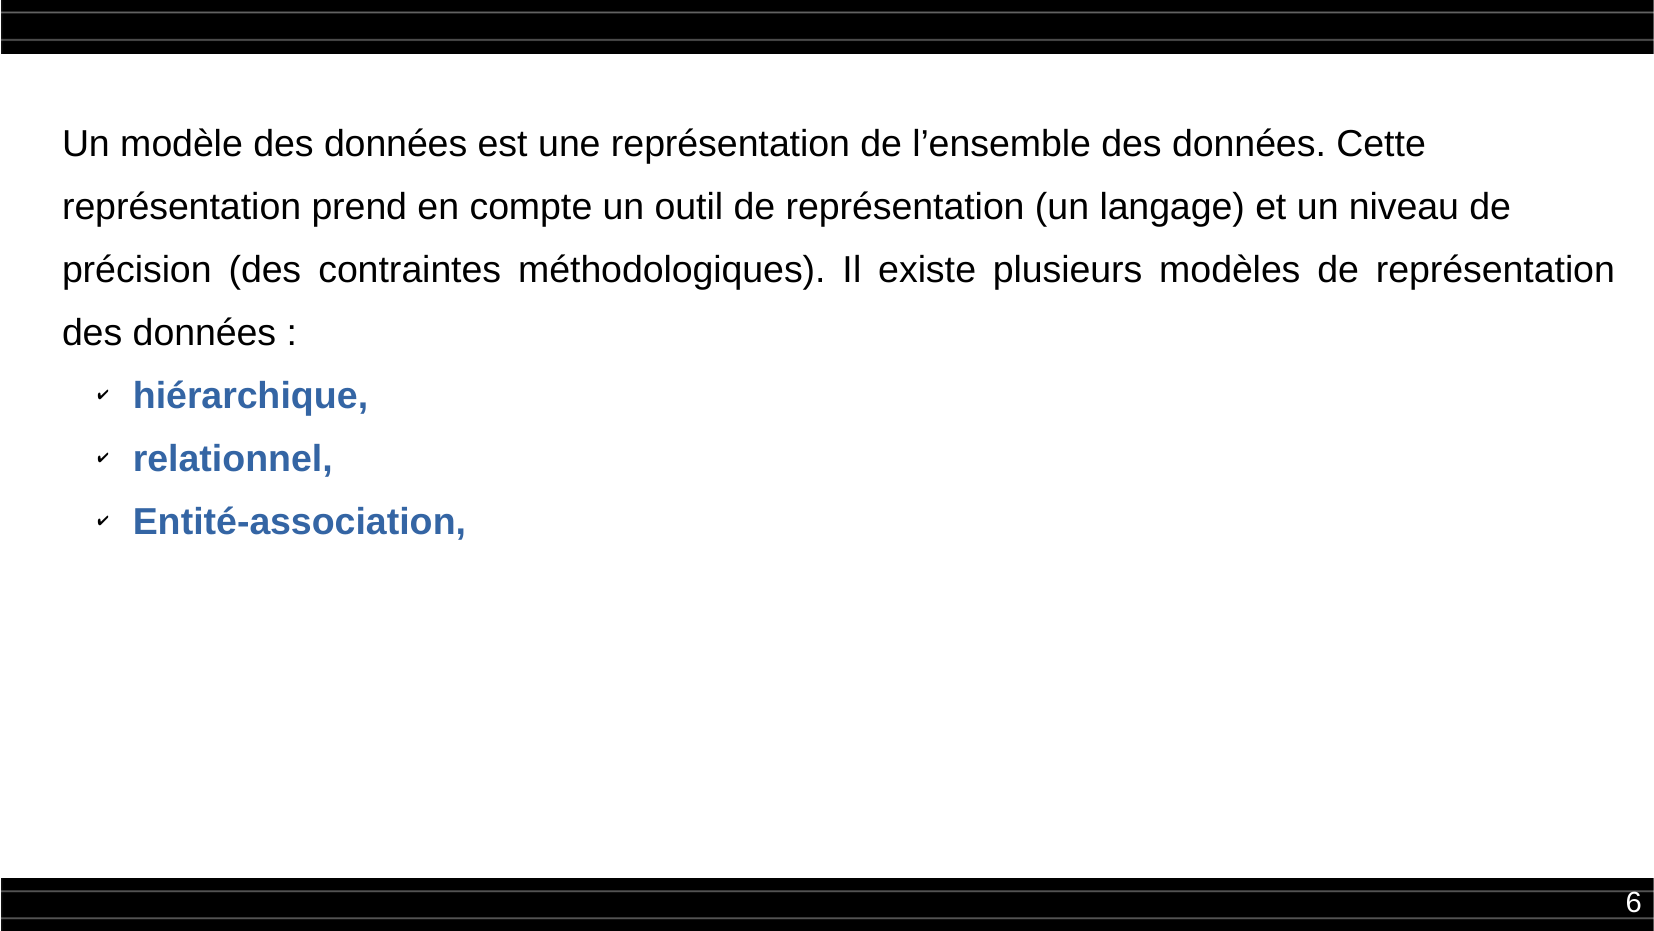

Un modèle des données est une représentation de l’ensemble des données. Cette
représentation prend en compte un outil de représentation (un langage) et un niveau de
précision (des contraintes méthodologiques). Il existe plusieurs modèles de représentation des données :
hiérarchique,
relationnel,
Entité-association,